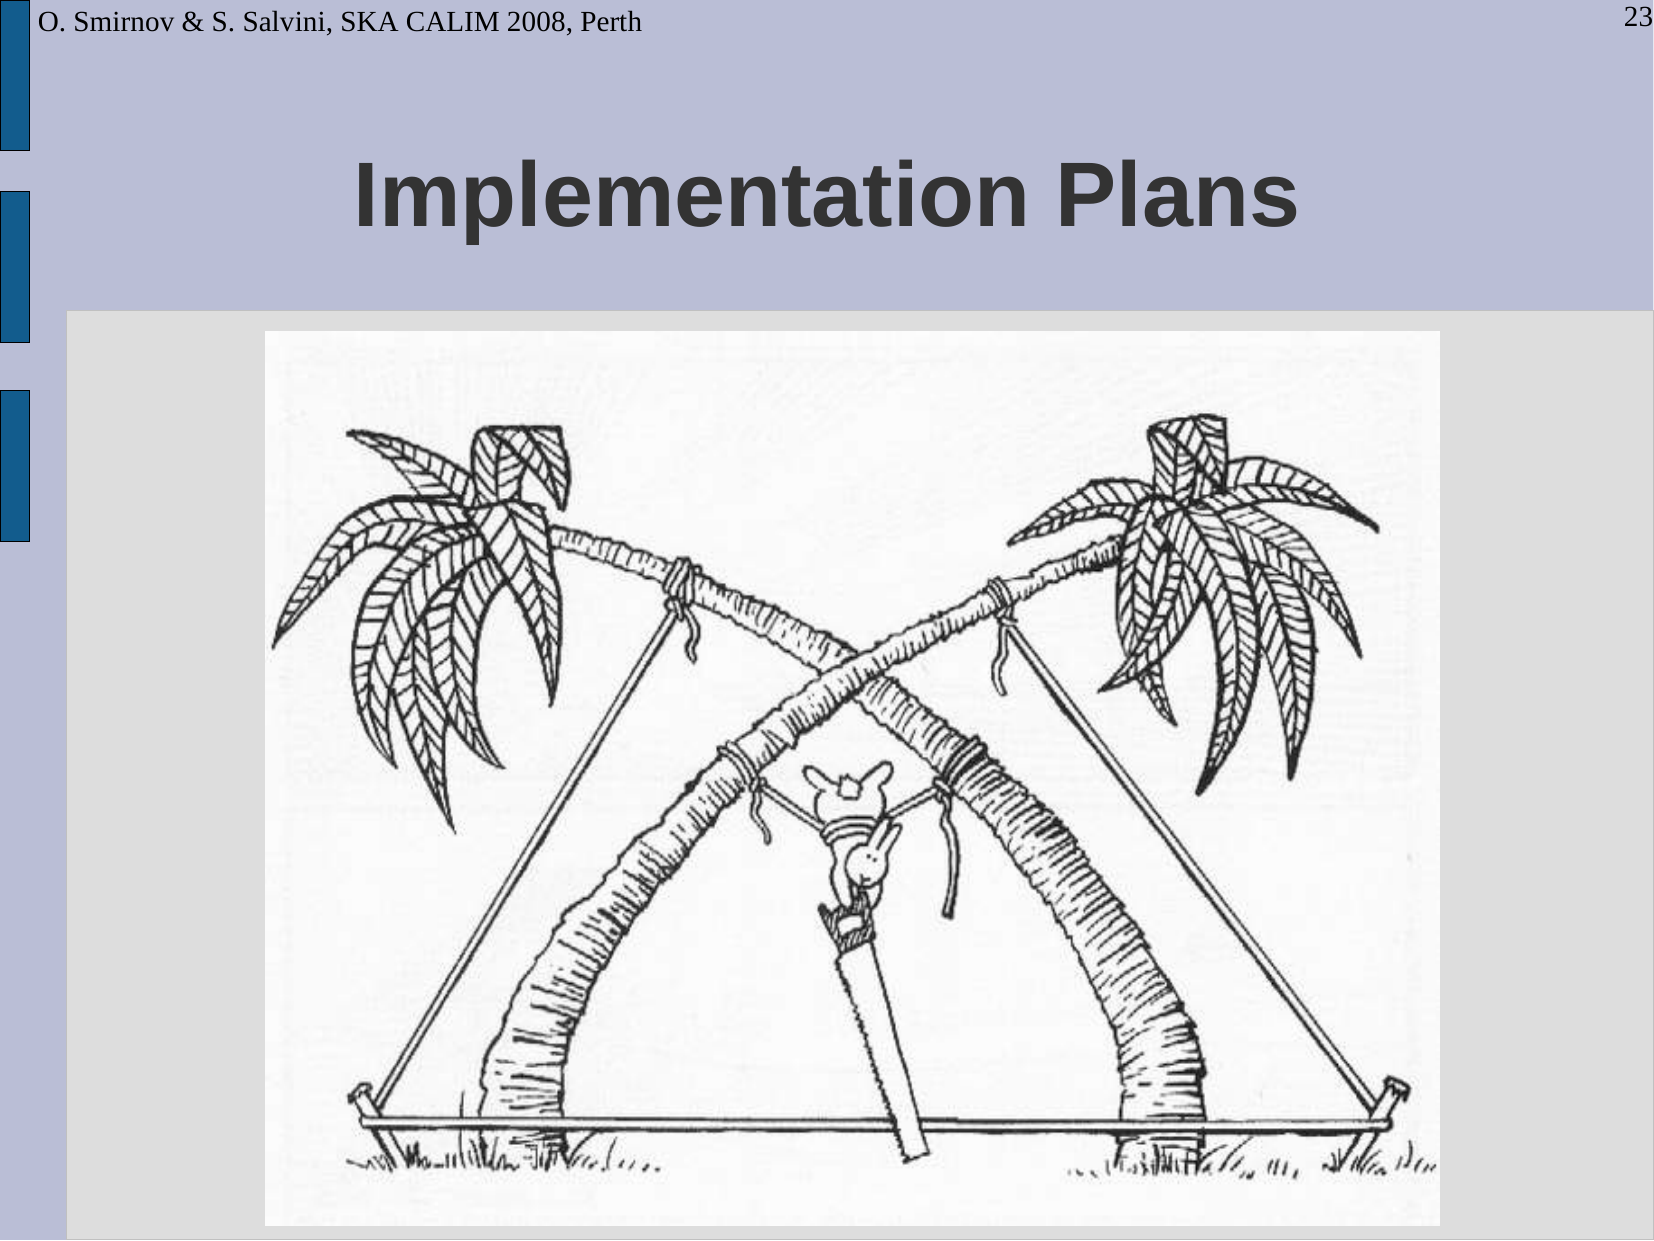

23
O. Smirnov & S. Salvini, SKA CALIM 2008, Perth
# Implementation Plans